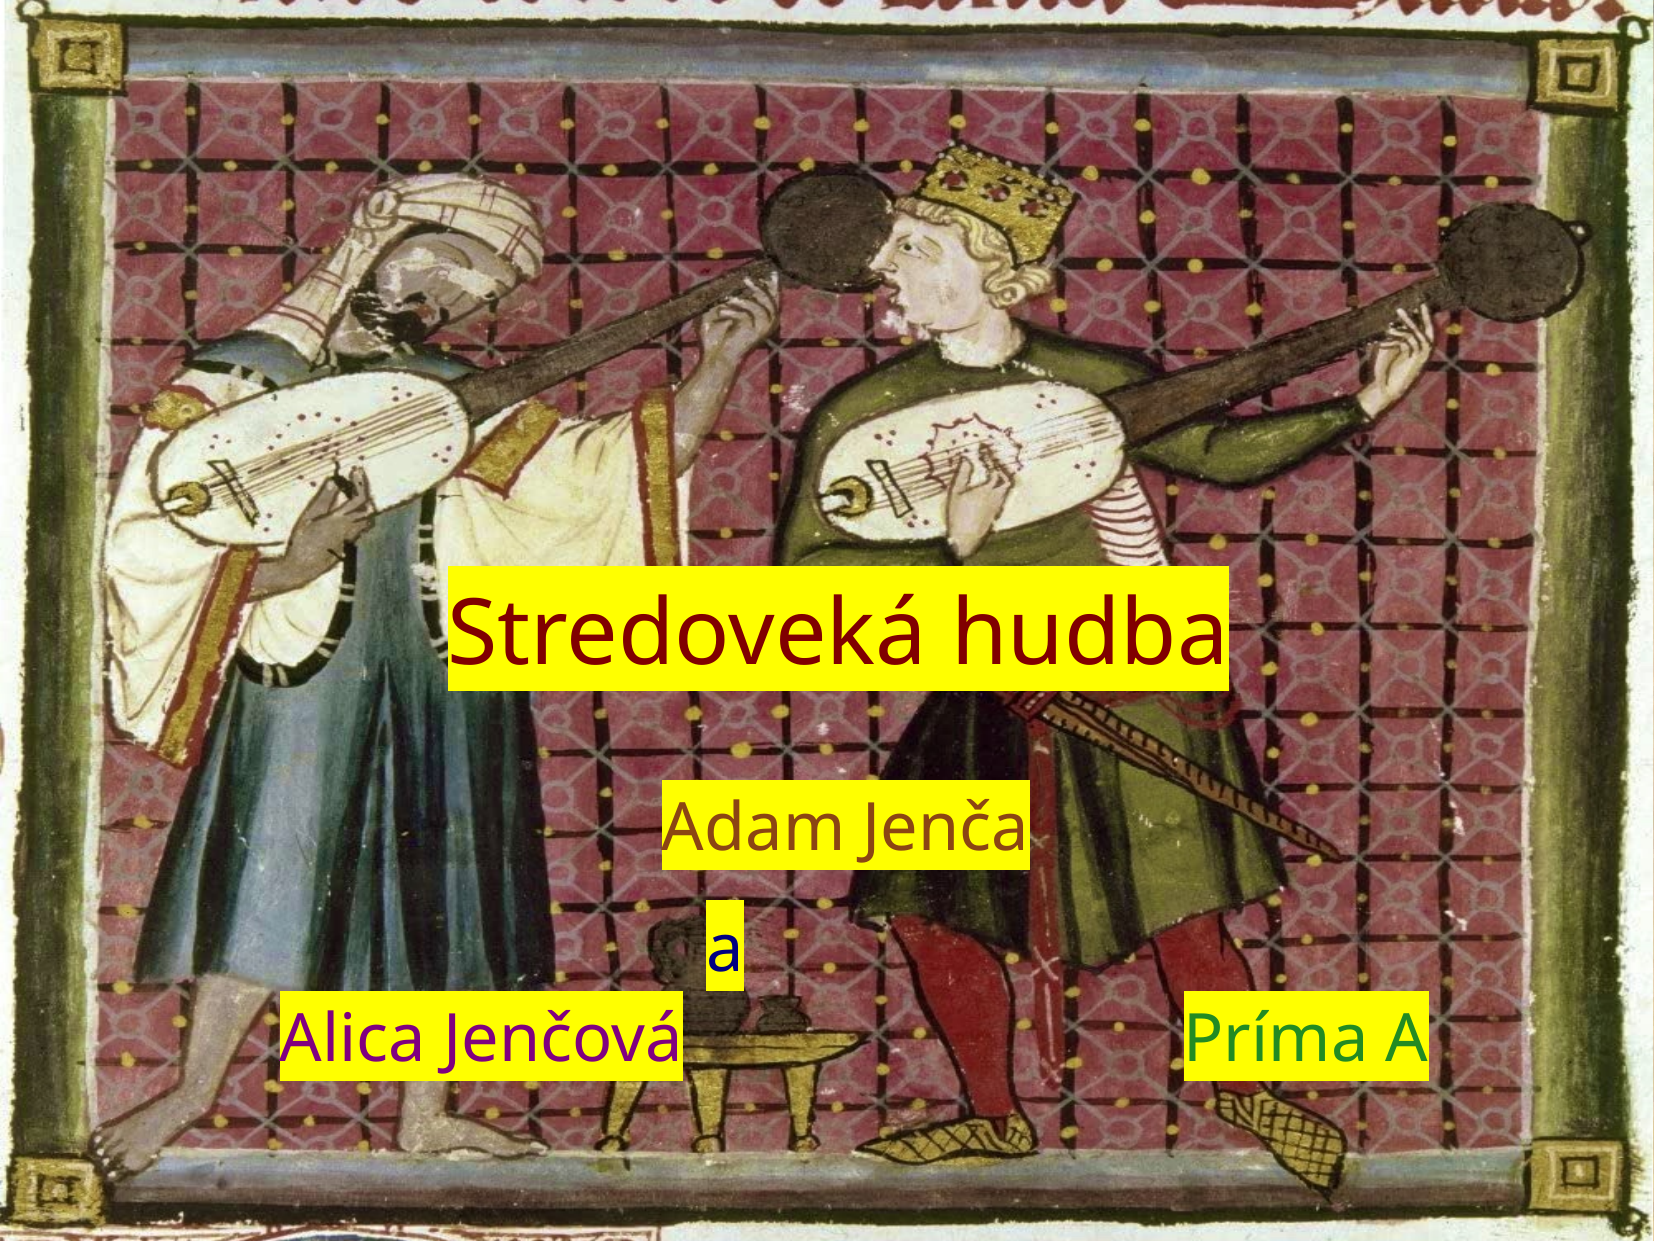

# Stredoveká hudba
Adam Jenča
 a Alica Jenčová Príma A